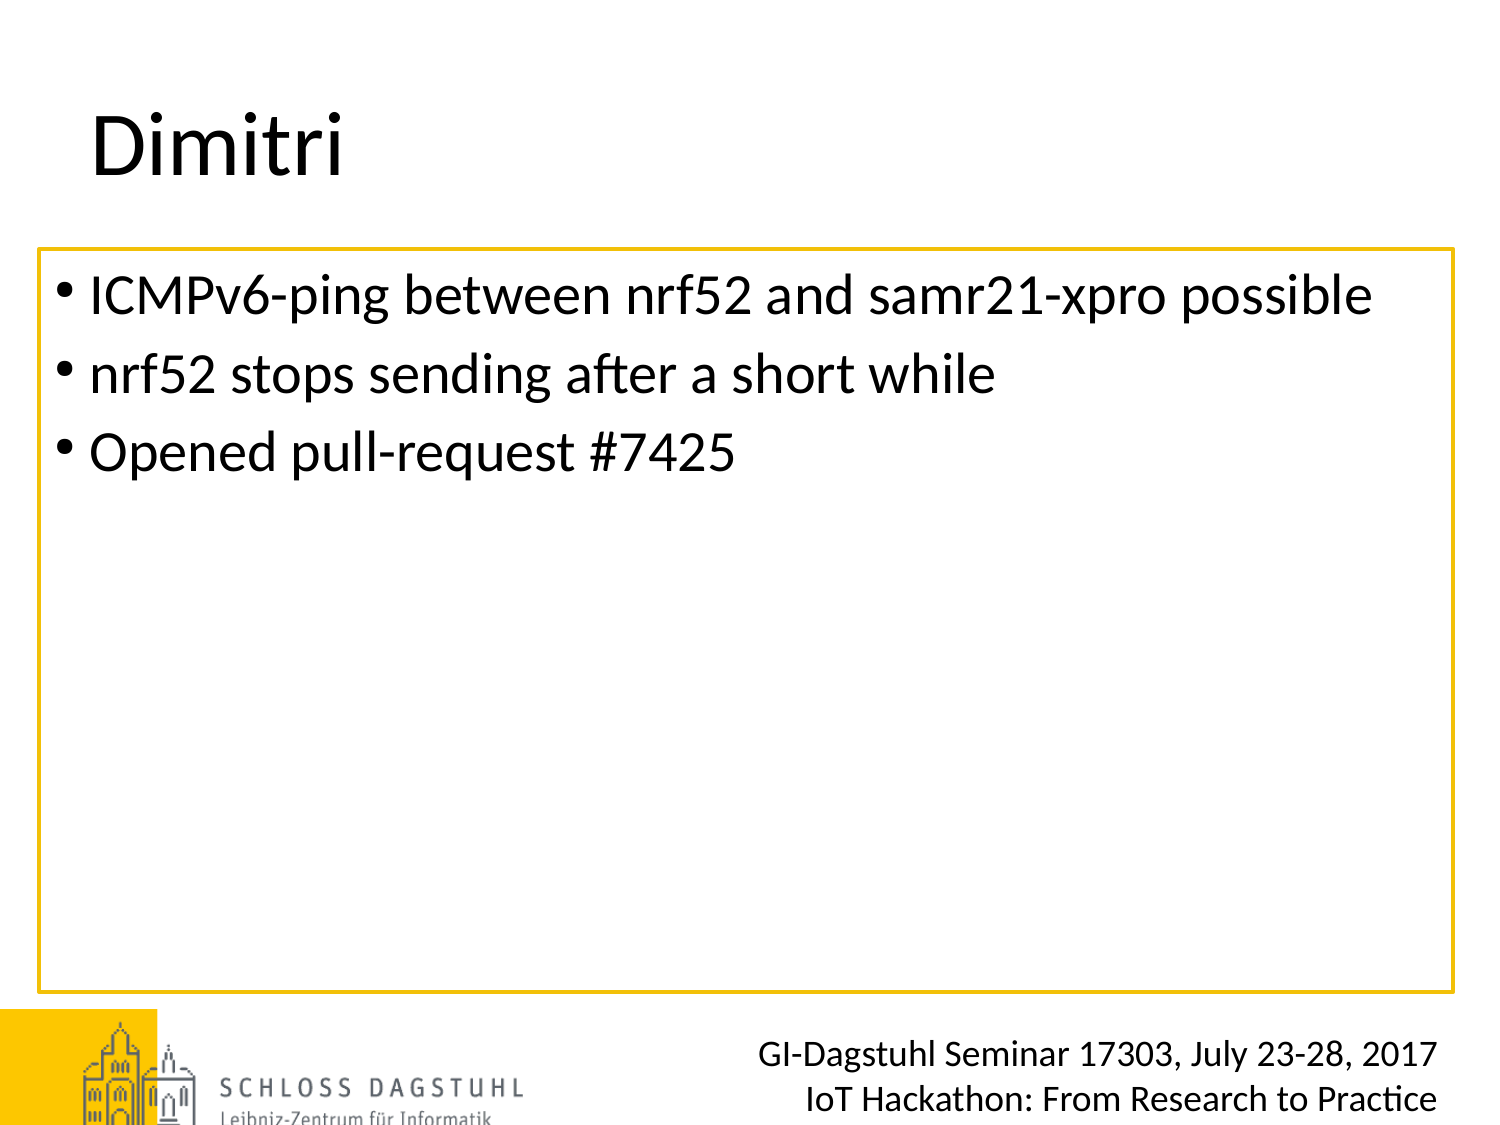

# Dimitri
ICMPv6-ping between nrf52 and samr21-xpro possible
nrf52 stops sending after a short while
Opened pull-request #7425
GI-Dagstuhl Seminar 17303, July 23-28, 2017
IoT Hackathon: From Research to Practice